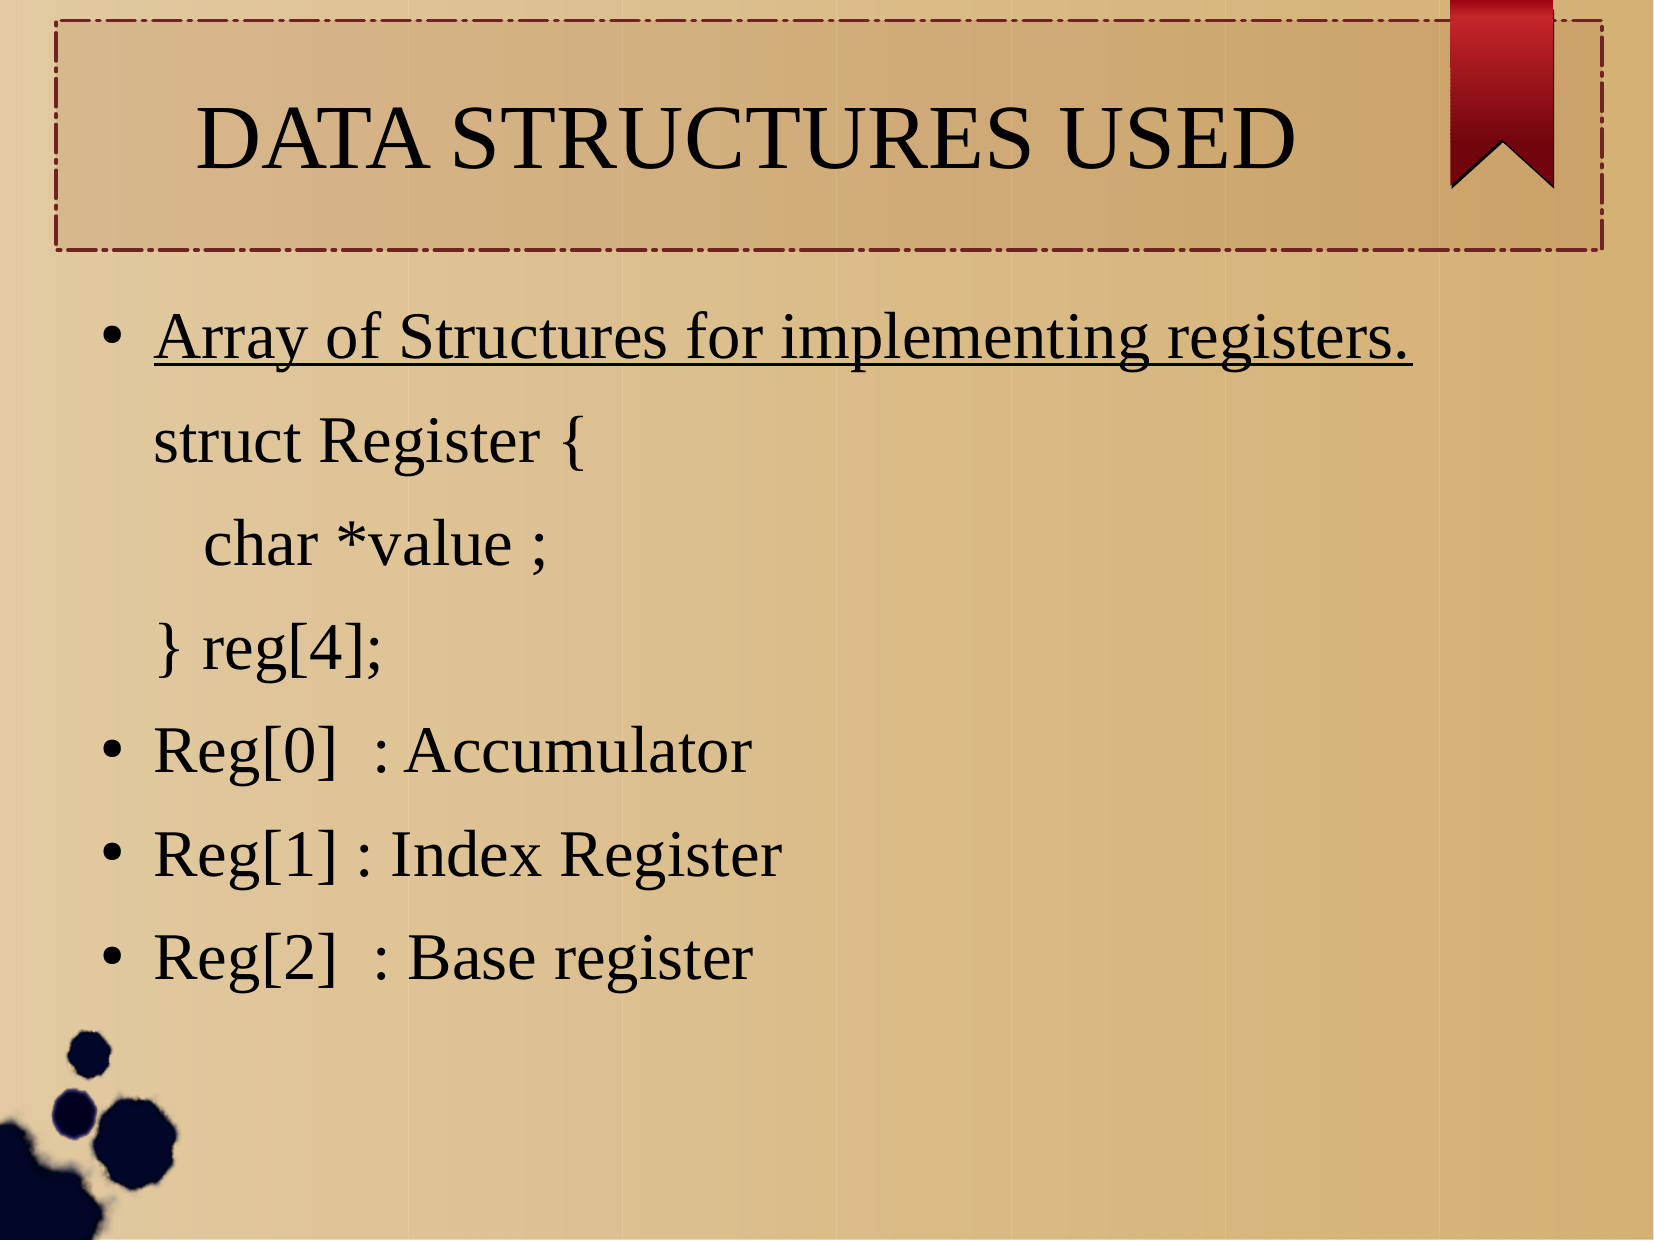

# DATA STRUCTURES USED
Array of Structures for implementing registers.
struct Register {
 char *value ;
} reg[4];
Reg[0] : Accumulator
Reg[1] : Index Register
Reg[2] : Base register